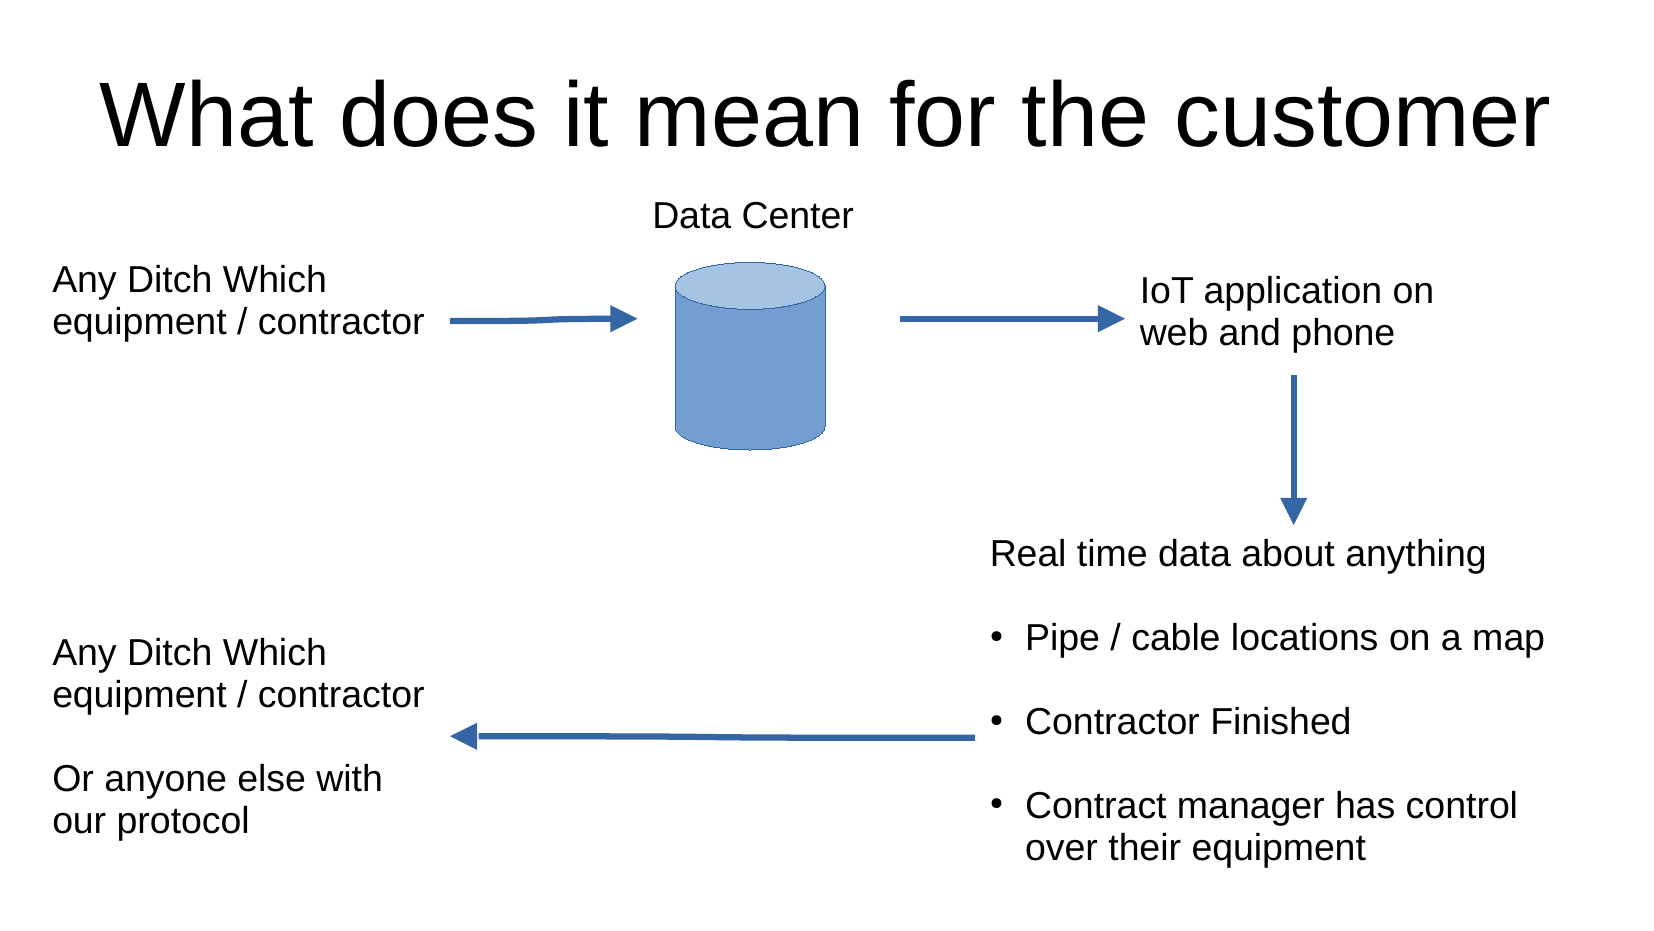

# What does it mean for the customer
Data Center
Any Ditch Which equipment / contractor
IoT application on web and phone
Real time data about anything
Pipe / cable locations on a map
Contractor Finished
Contract manager has control over their equipment
Any Ditch Which equipment / contractor
Or anyone else with our protocol